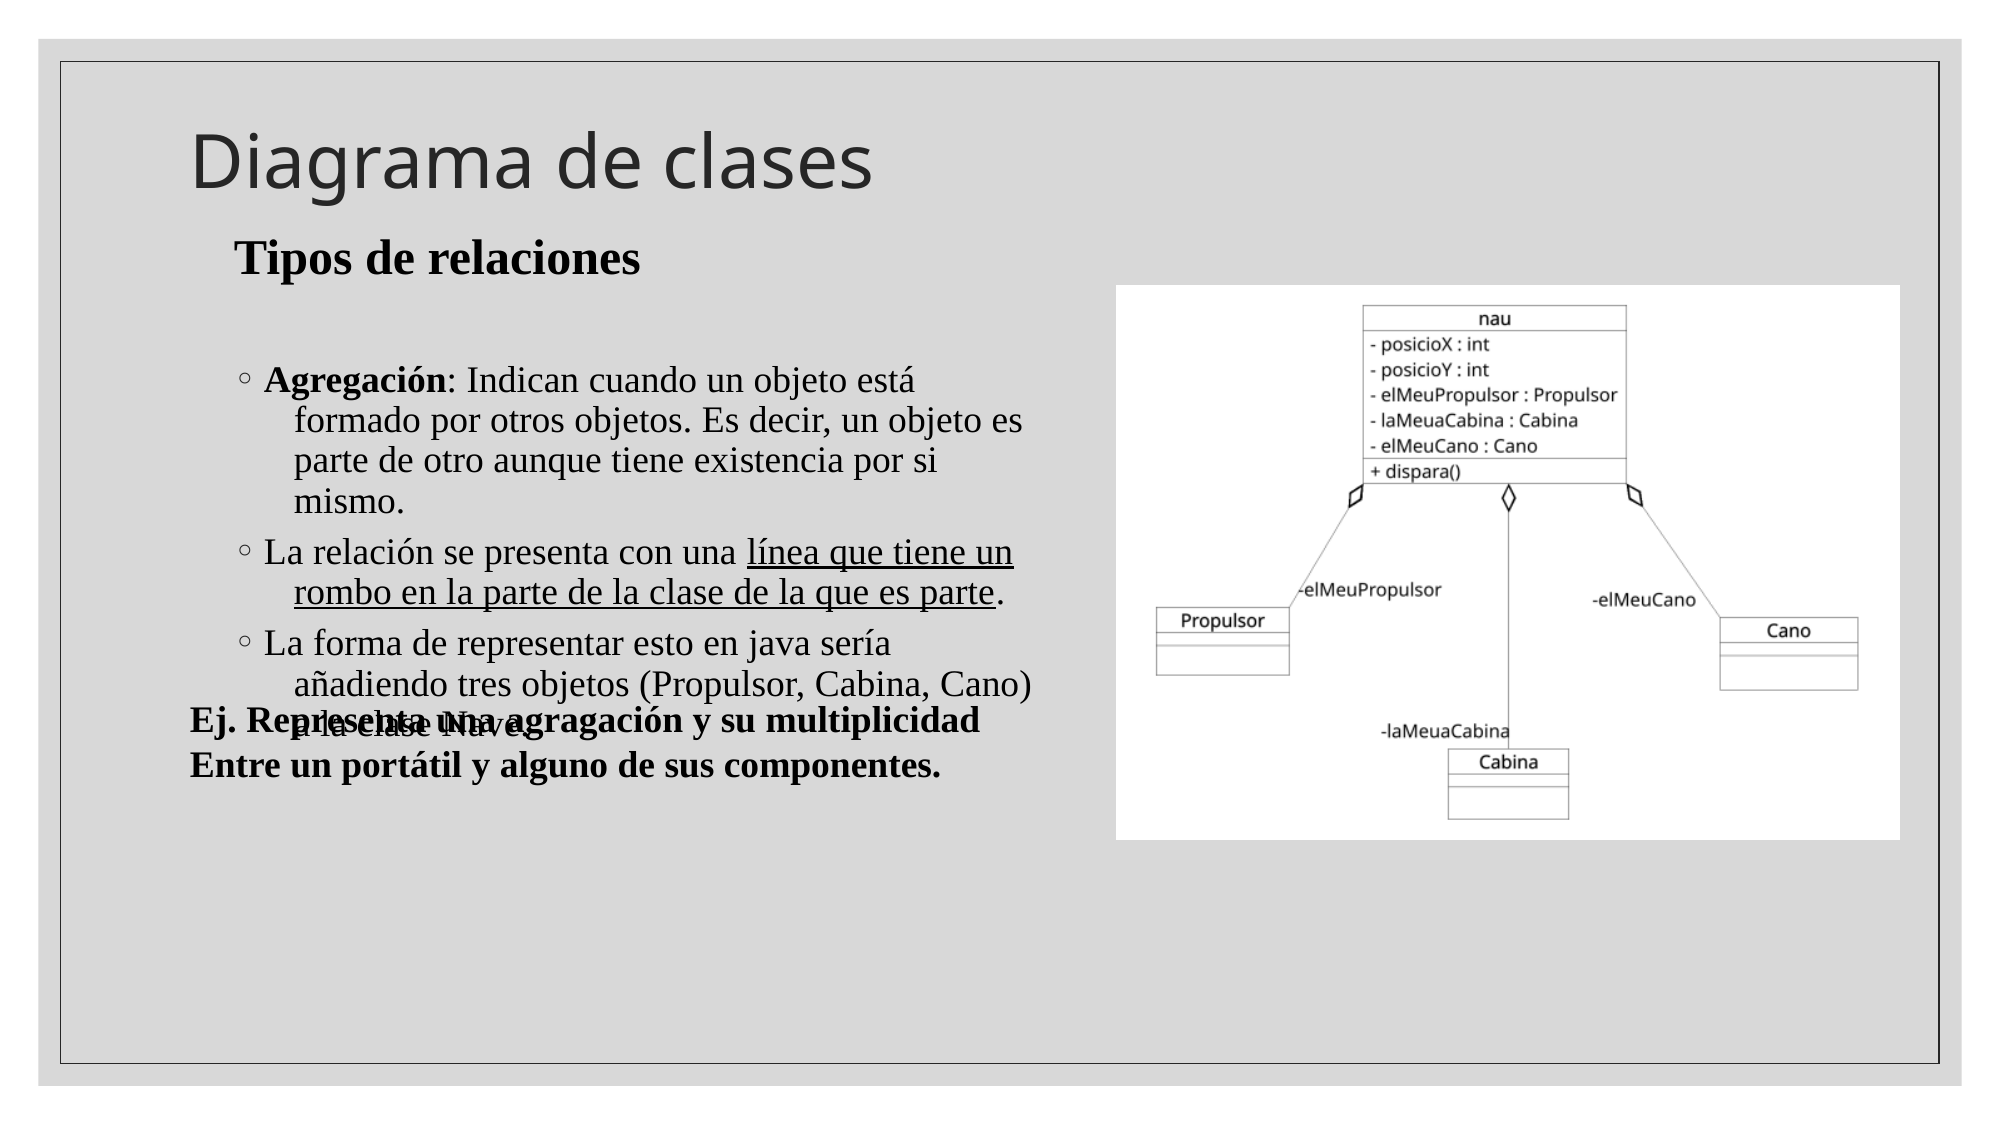

# Diagrama de clases
Tipos de relaciones
Agregación: Indican cuando un objeto está formado por otros objetos. Es decir, un objeto es parte de otro aunque tiene existencia por si mismo.
La relación se presenta con una línea que tiene un rombo en la parte de la clase de la que es parte.
La forma de representar esto en java sería añadiendo tres objetos (Propulsor, Cabina, Cano) a la clase Nave.
Ej. Representa una agragación y su multiplicidad
Entre un portátil y alguno de sus componentes.